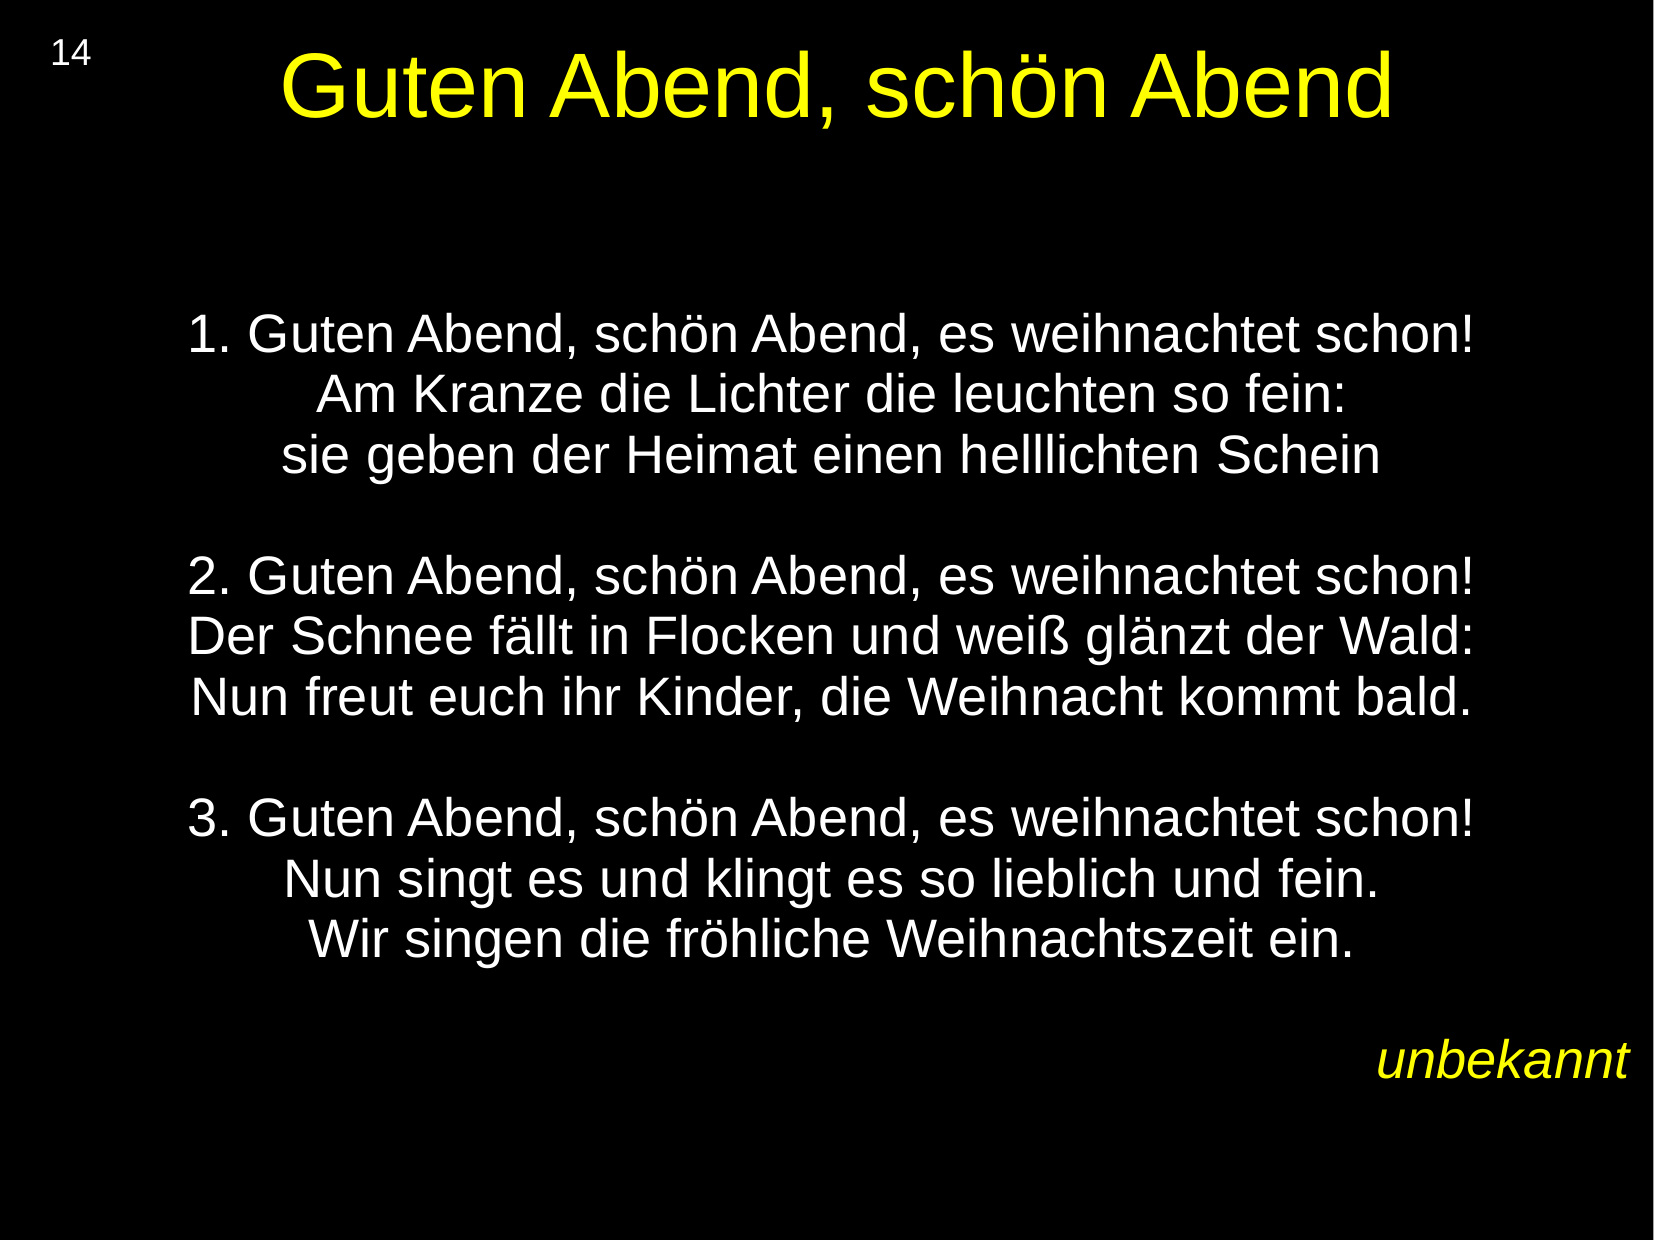

# Guten Abend, schön Abend
14
1. Guten Abend, schön Abend, es weihnachtet schon!
Am Kranze die Lichter die leuchten so fein:
sie geben der Heimat einen helllichten Schein
2. Guten Abend, schön Abend, es weihnachtet schon!
Der Schnee fällt in Flocken und weiß glänzt der Wald:
Nun freut euch ihr Kinder, die Weihnacht kommt bald.
3. Guten Abend, schön Abend, es weihnachtet schon!
Nun singt es und klingt es so lieblich und fein.
Wir singen die fröhliche Weihnachtszeit ein.
unbekannt